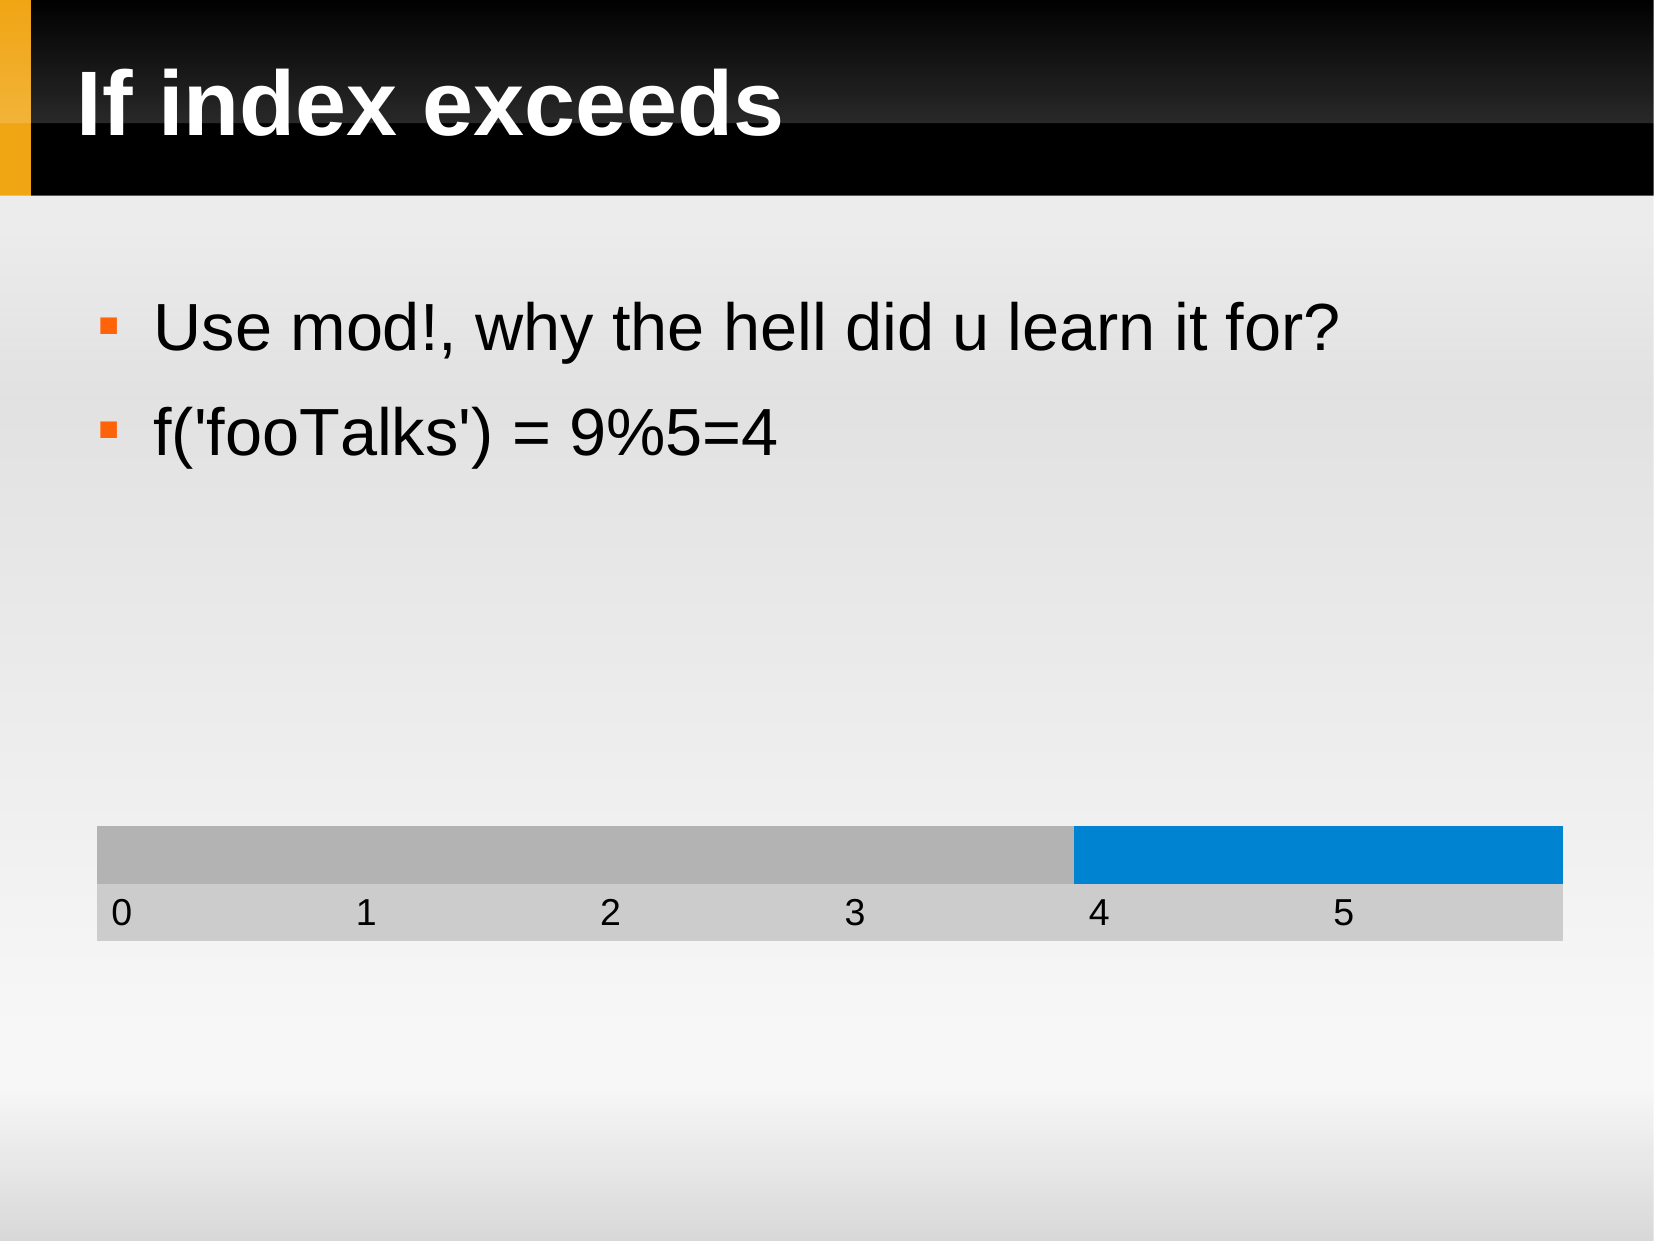

# If index exceeds
Use mod!, why the hell did u learn it for?
f('fooTalks') = 9%5=4
| | | | | | |
| --- | --- | --- | --- | --- | --- |
| 0 | 1 | 2 | 3 | 4 | 5 |